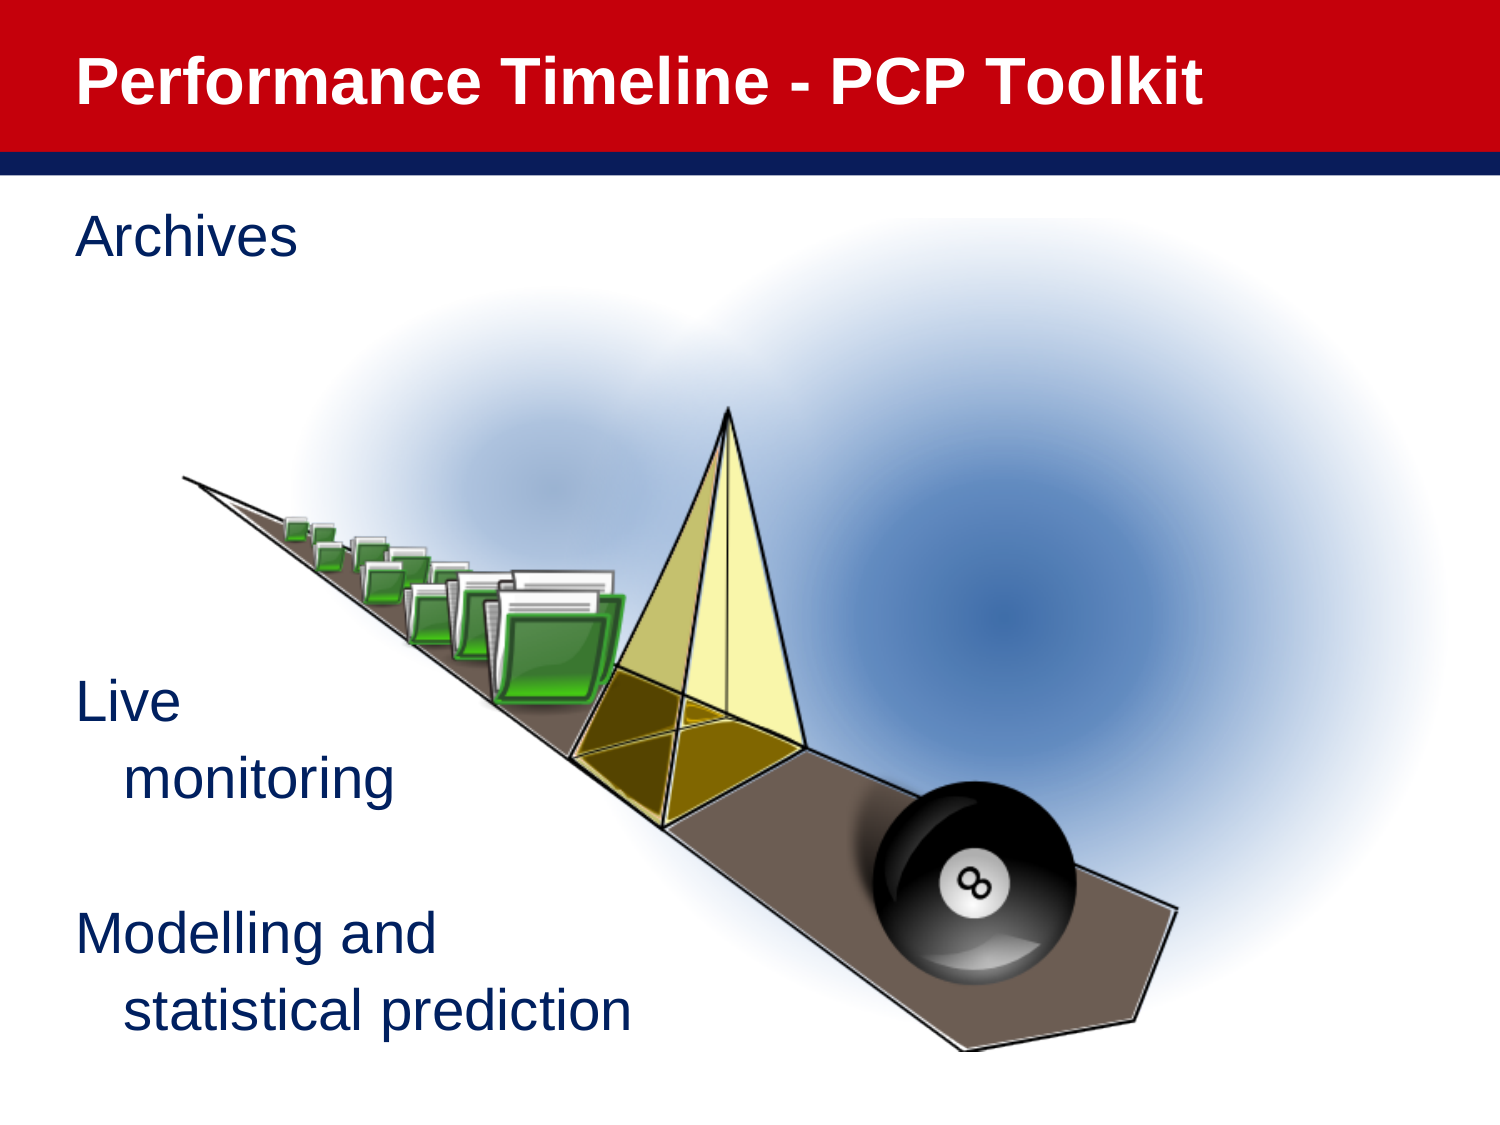

# Performance Timeline - PCP Toolkit
Archives
Live
 monitoring
Modelling and
 statistical prediction